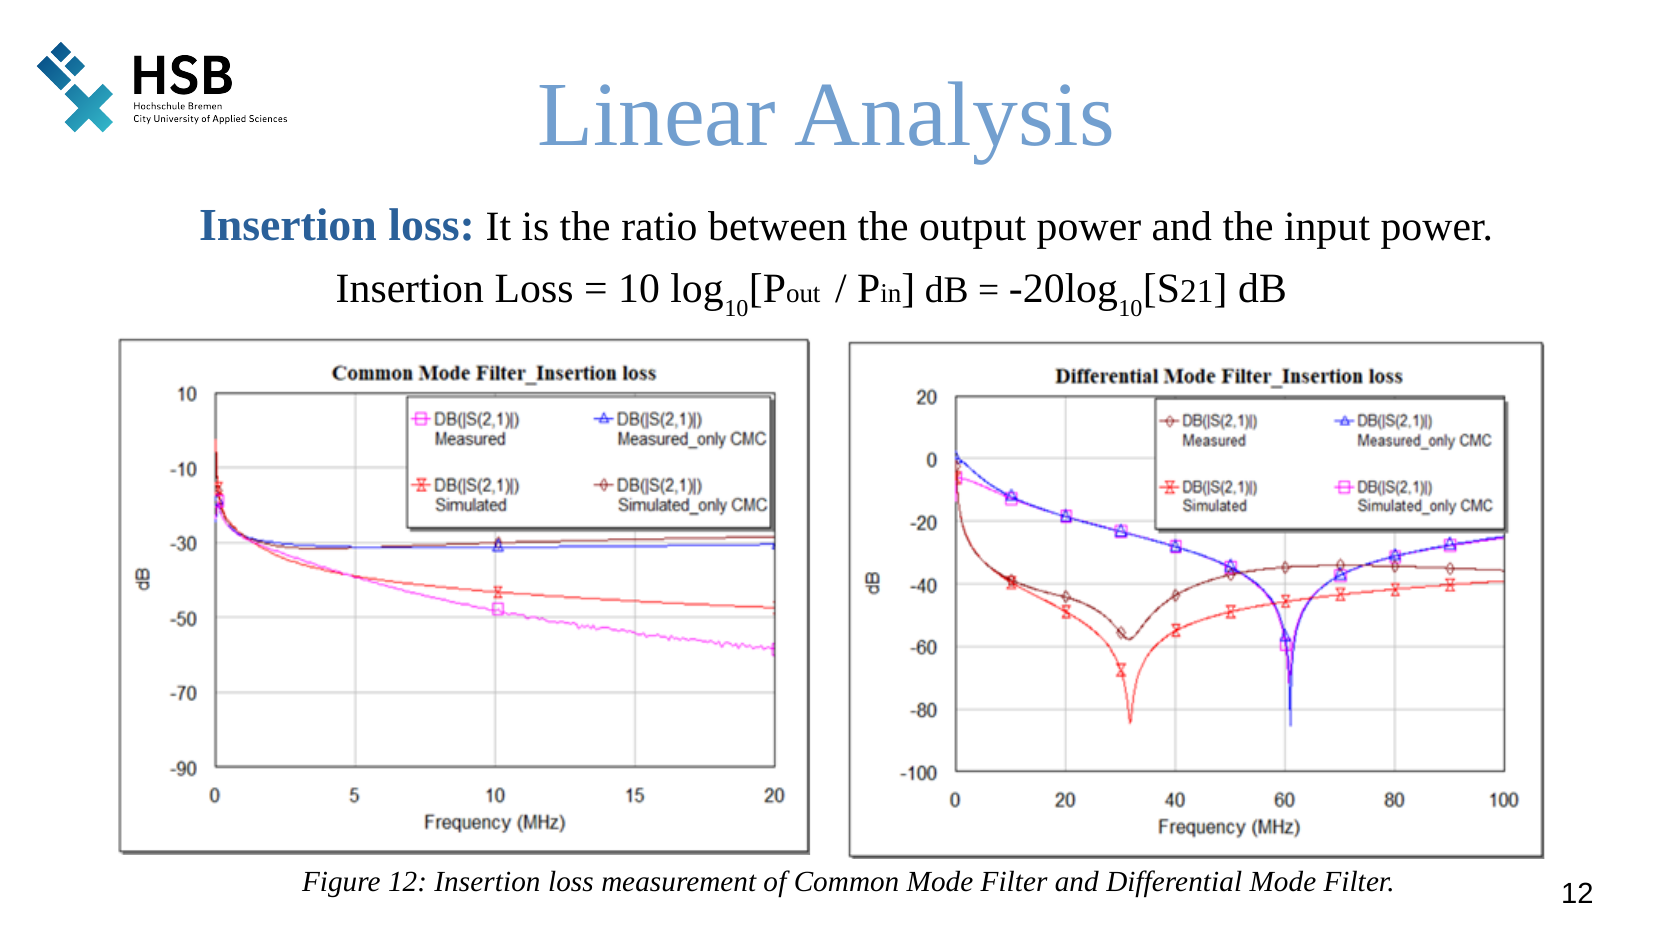

# Linear Analysis
Insertion loss: It is the ratio between the output power and the input power.
 Insertion Loss = 10 log10[Pout / Pin] dB = -20log10[S21] dB
Figure 12: Insertion loss measurement of Common Mode Filter and Differential Mode Filter.